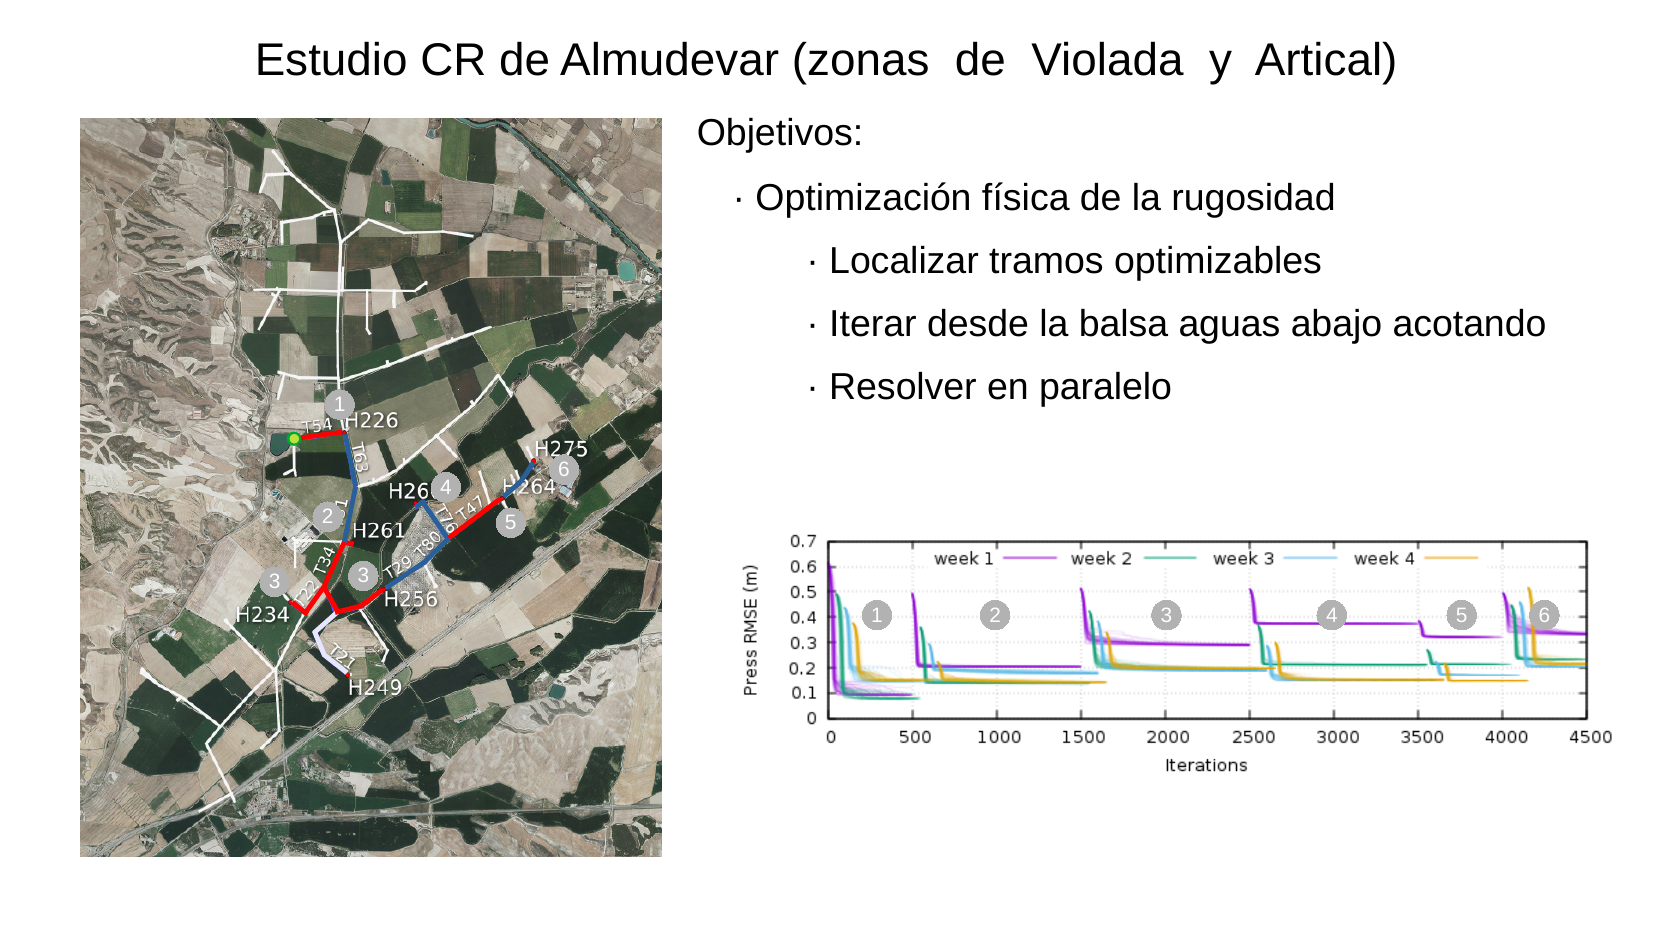

# Estudio CR de Almudevar (zonas de Violada y Artical)
Objetivos:
· Optimización física de la rugosidad
	· Localizar tramos optimizables
	· Iterar desde la balsa aguas abajo acotando
	· Resolver en paralelo
1
6
4
2
5
3
3
1
2
3
4
5
6
3